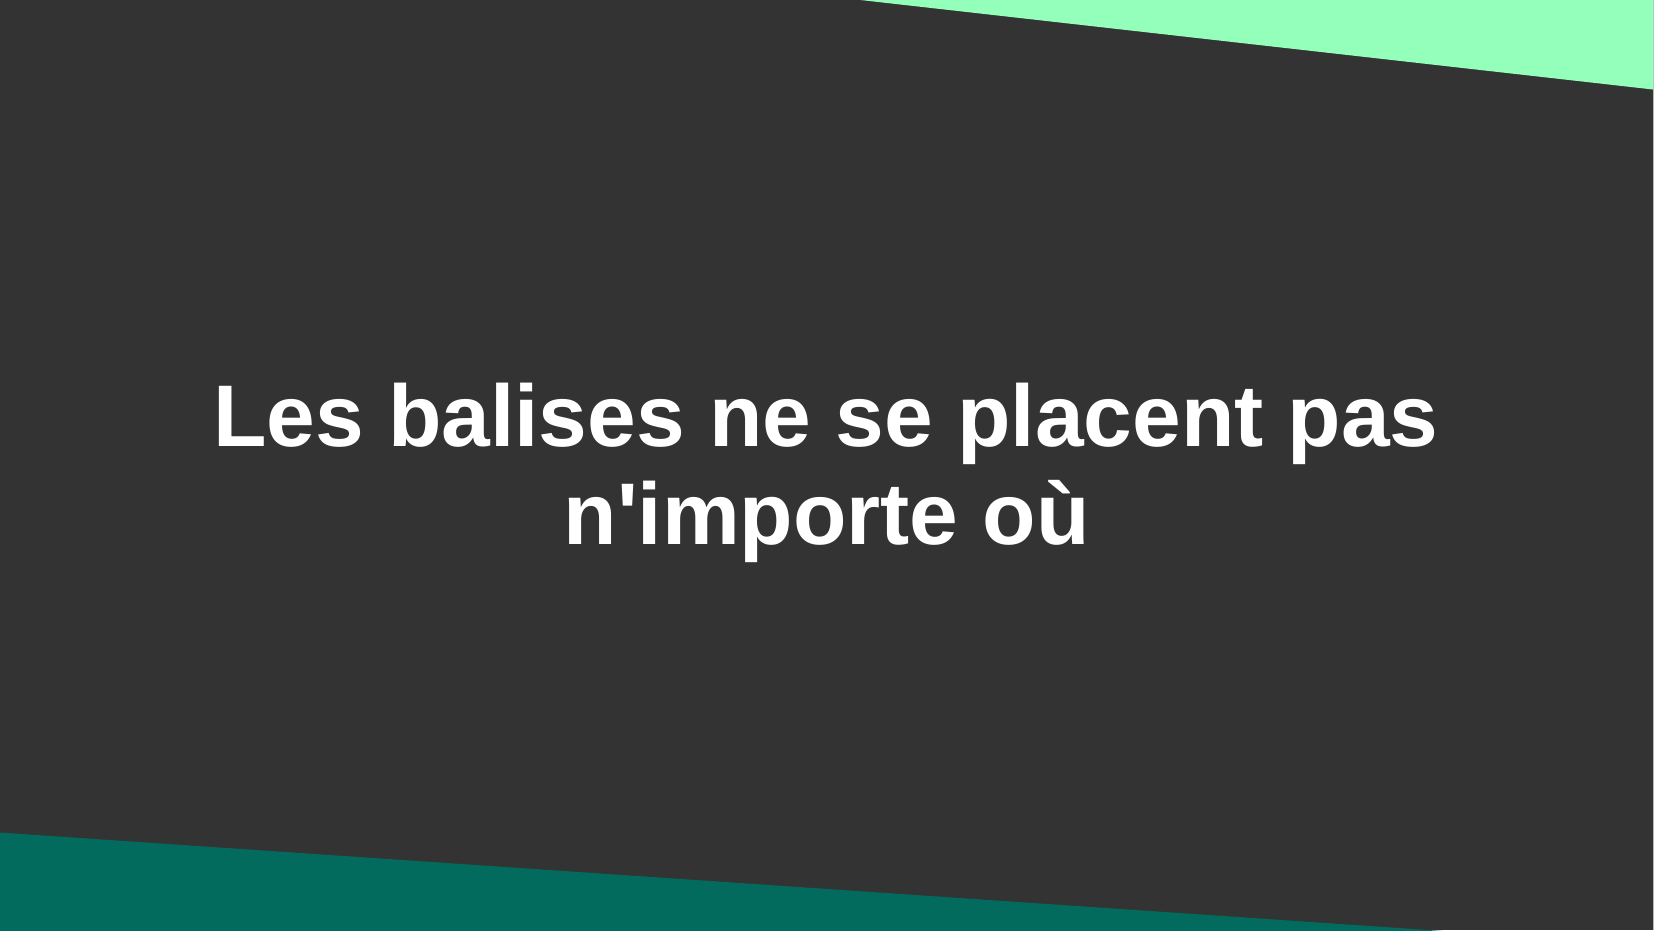

# Les balises ne se placent pas n'importe où